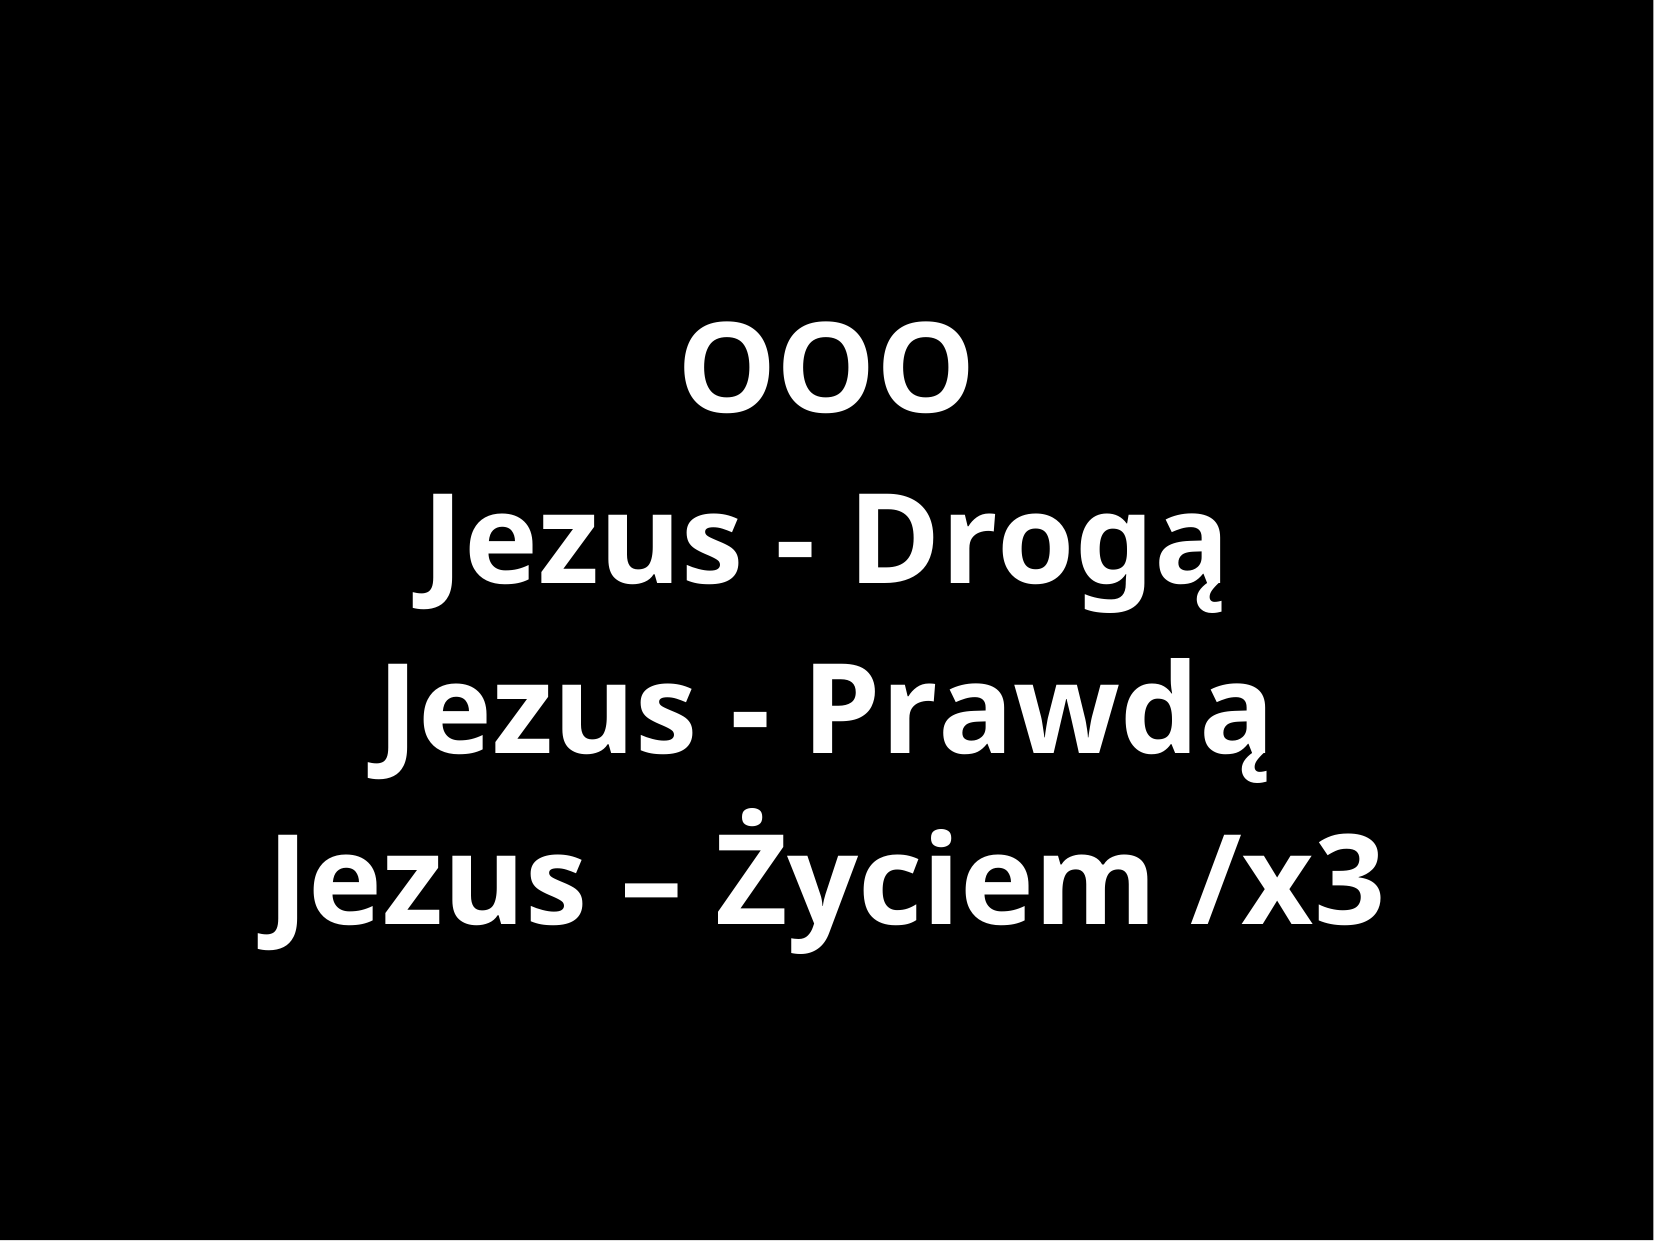

# OOO Jezus - Drogą Jezus - Prawdą Jezus – Życiem /x3